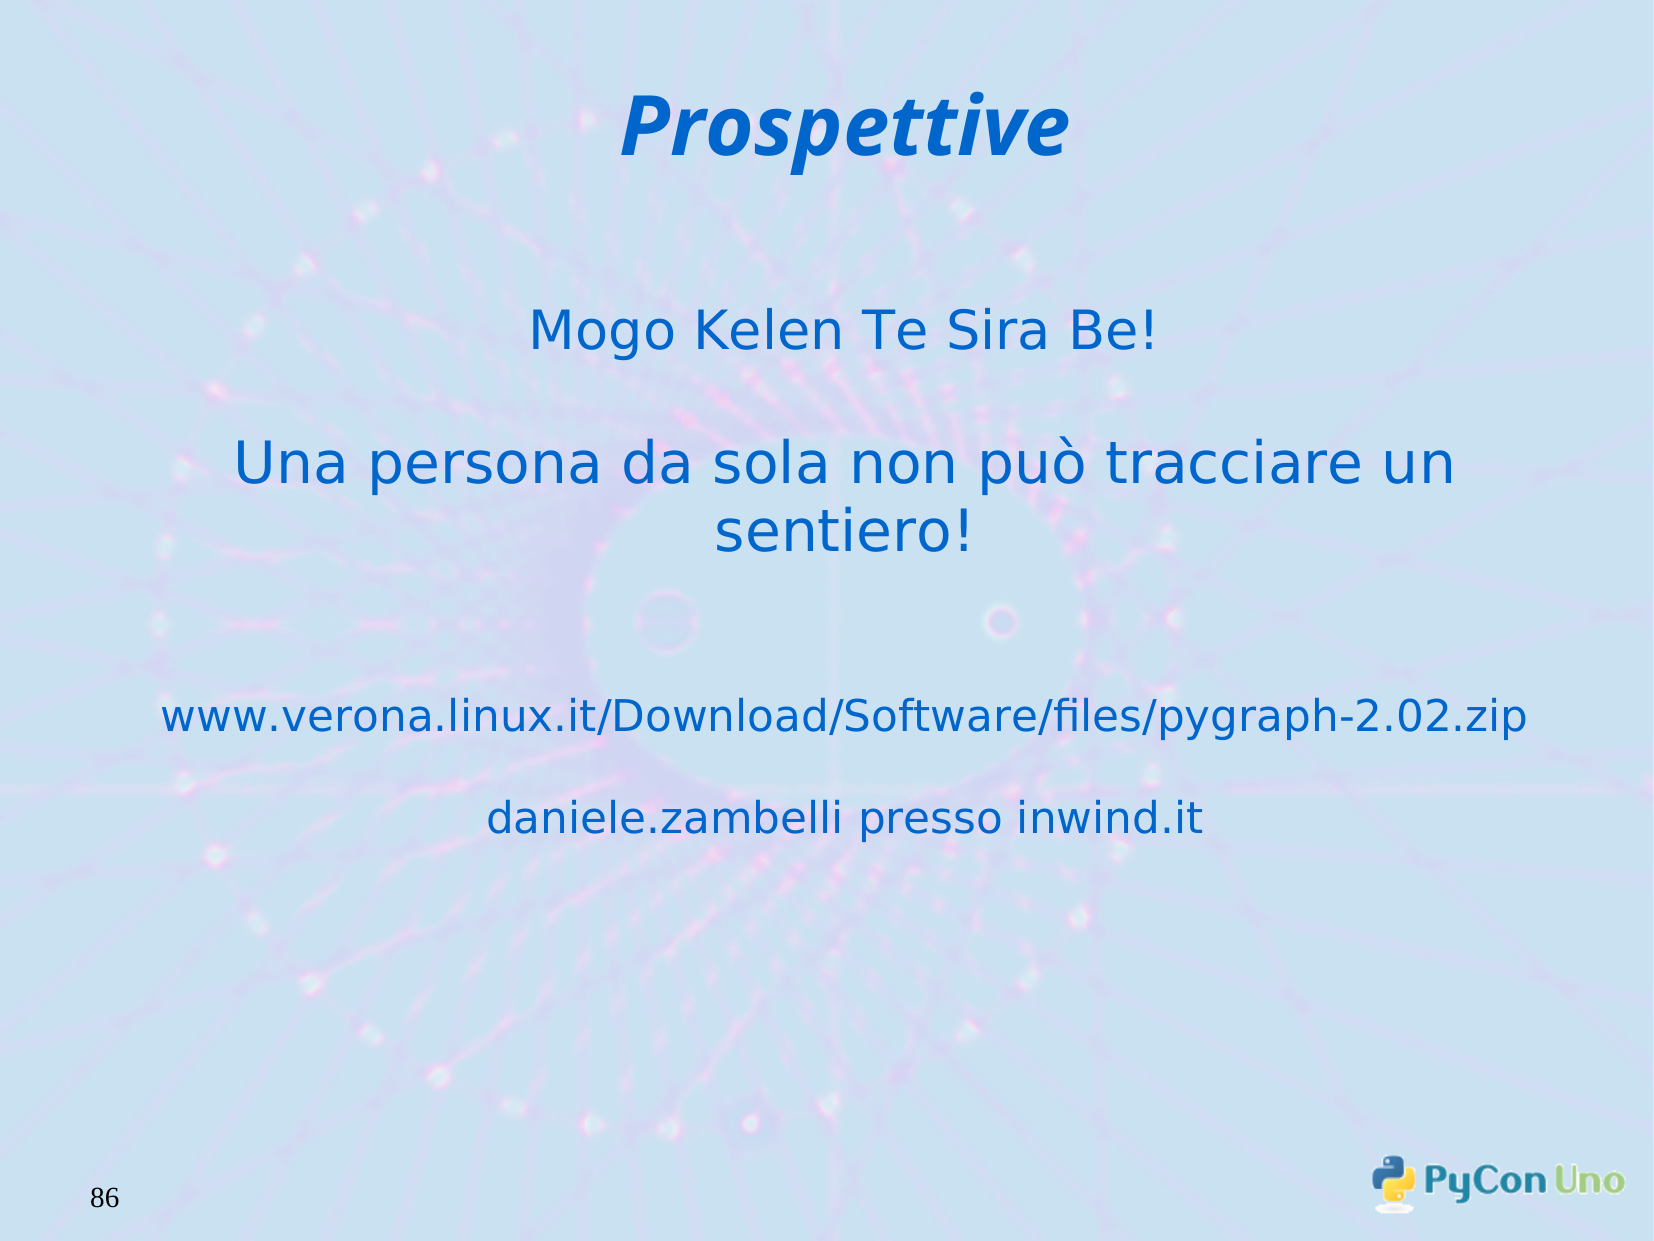

# Prospettive
Mogo Kelen Te Sira Be!
Una persona da sola non può tracciare un sentiero!
www.verona.linux.it/Download/Software/files/pygraph-2.02.zip
daniele.zambelli presso inwind.it
86